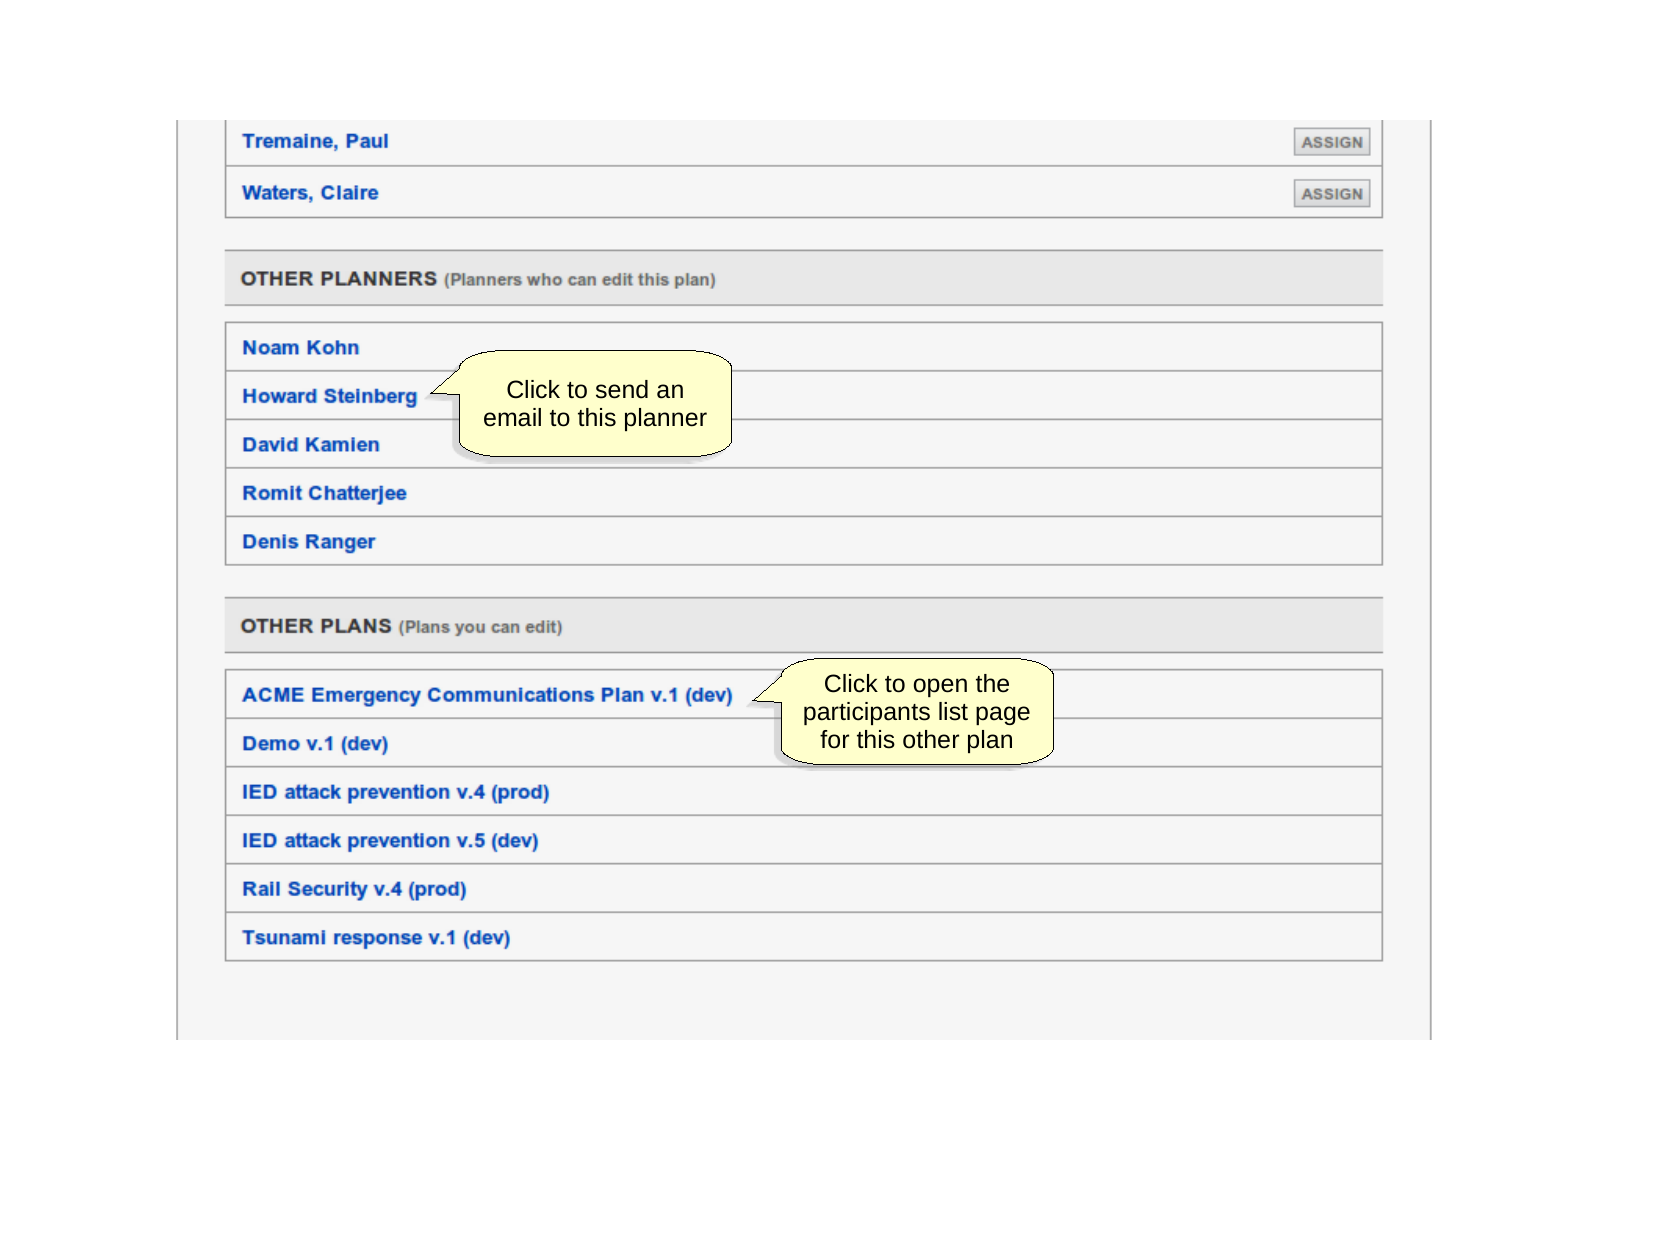

Click to send an email to this planner
Click to open the participants list page for this other plan